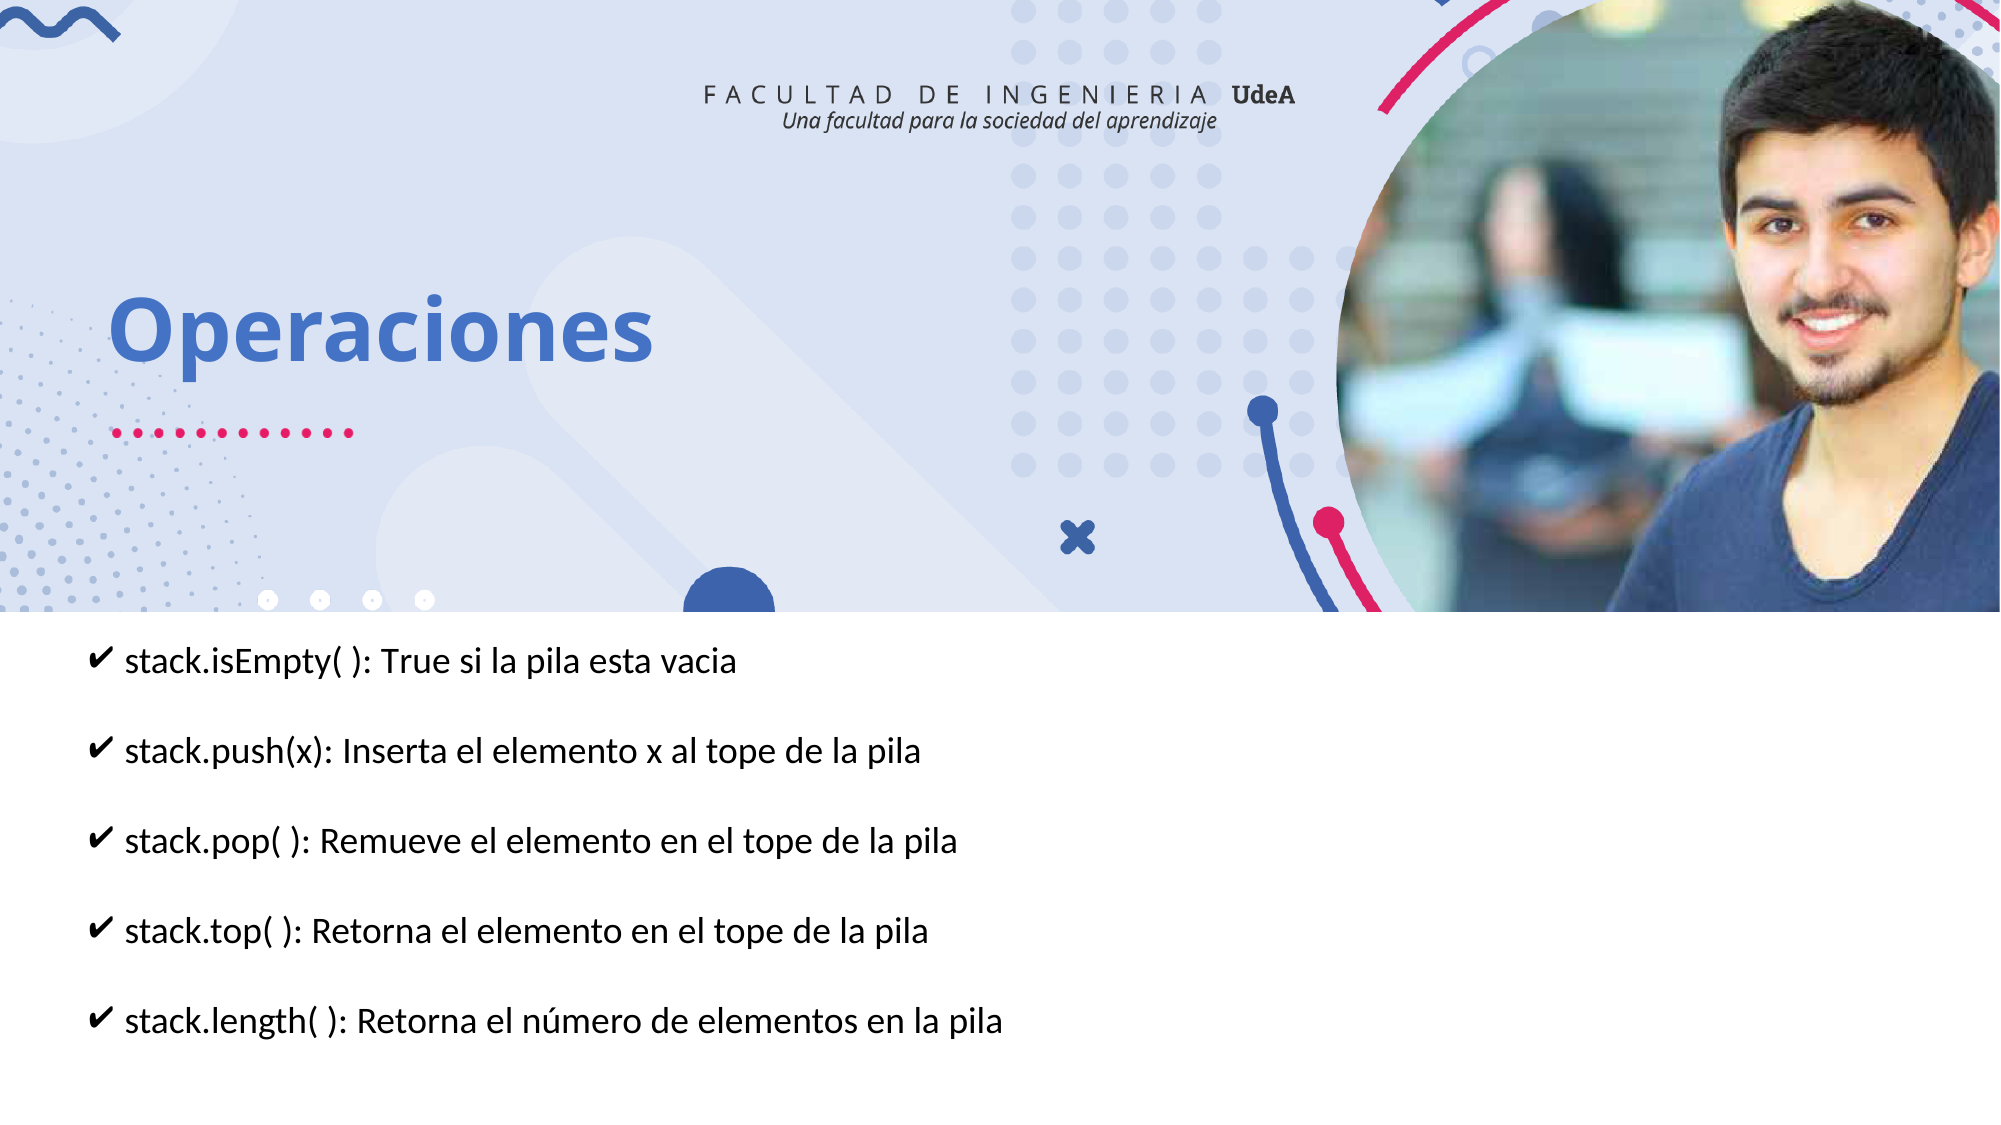

Operaciones
stack.isEmpty( ): True si la pila esta vacia
stack.push(x): Inserta el elemento x al tope de la pila
stack.pop( ): Remueve el elemento en el tope de la pila
stack.top( ): Retorna el elemento en el tope de la pila
stack.length( ): Retorna el número de elementos en la pila